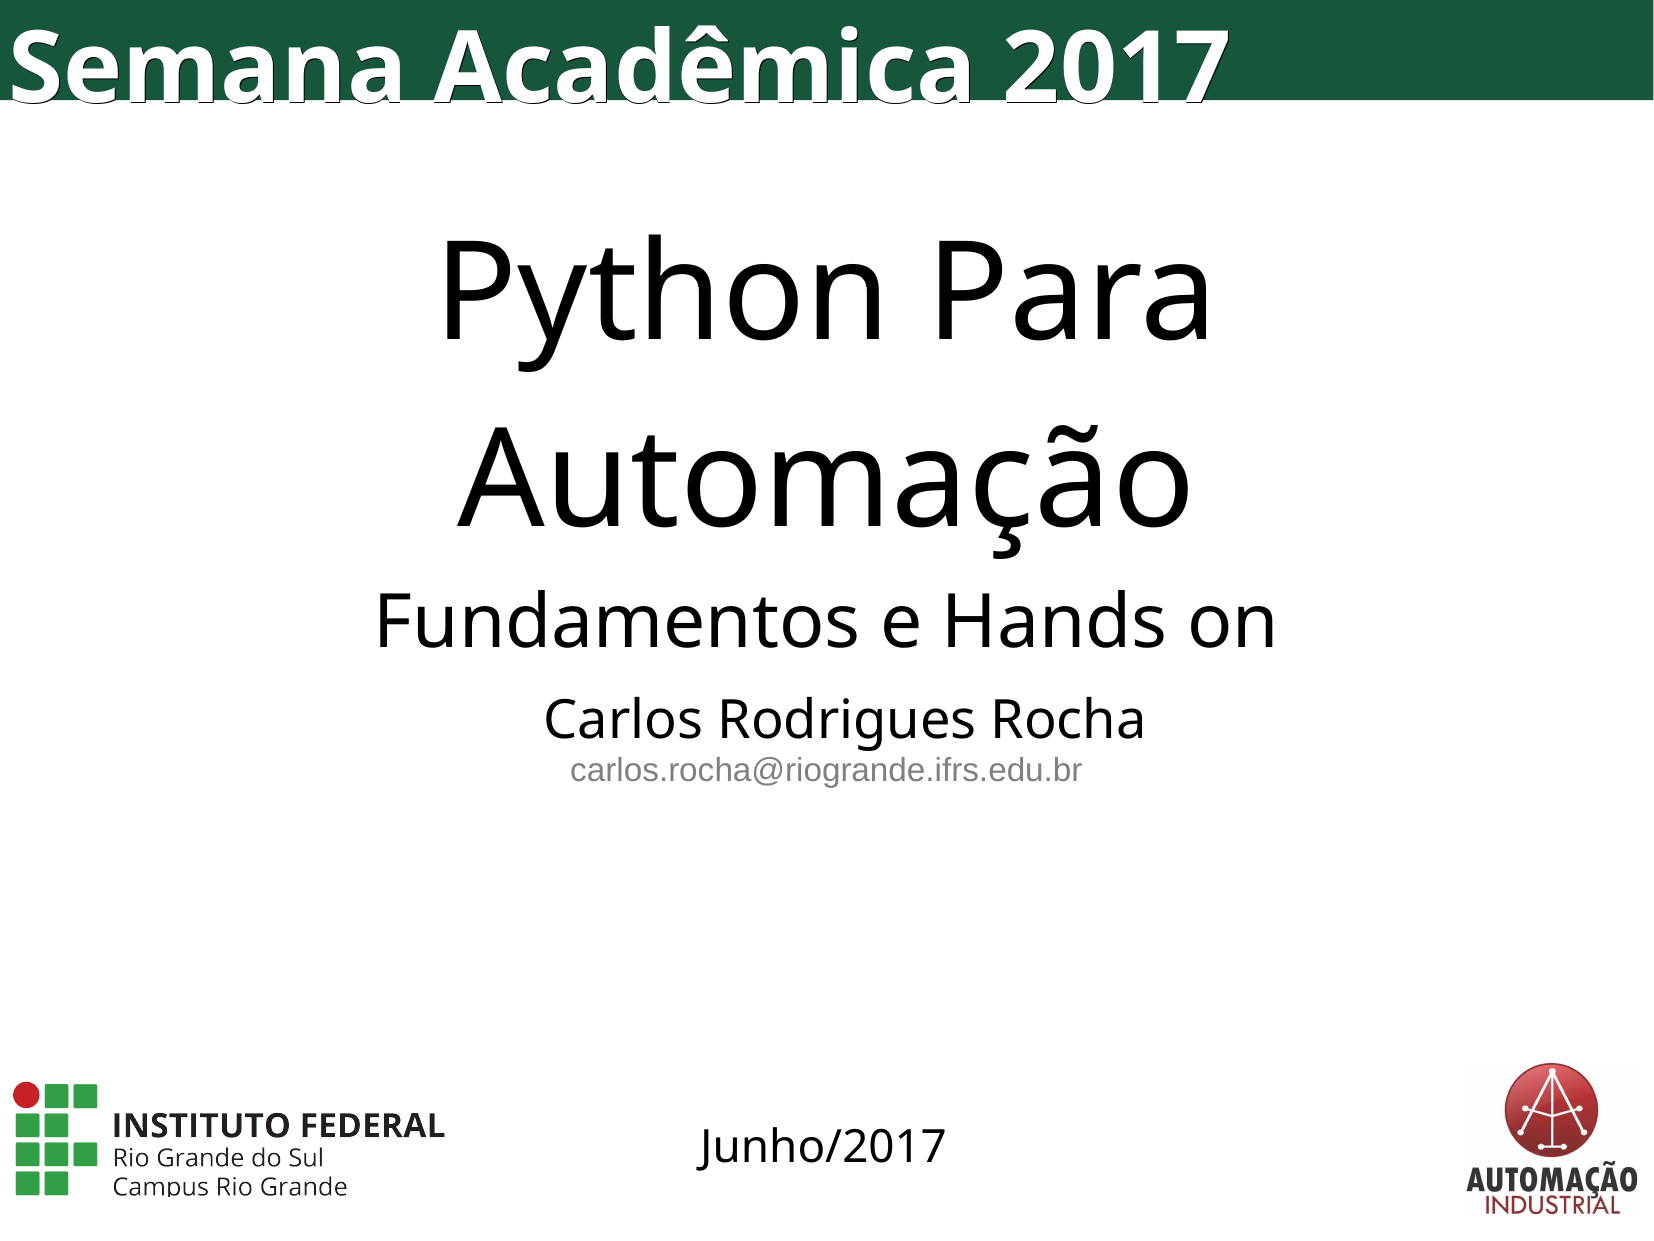

Semana Acadêmica 2017
# Python Para Automação
Fundamentos e Hands on
Carlos Rodrigues Rocha
carlos.rocha@riogrande.ifrs.edu.br
Junho/2017